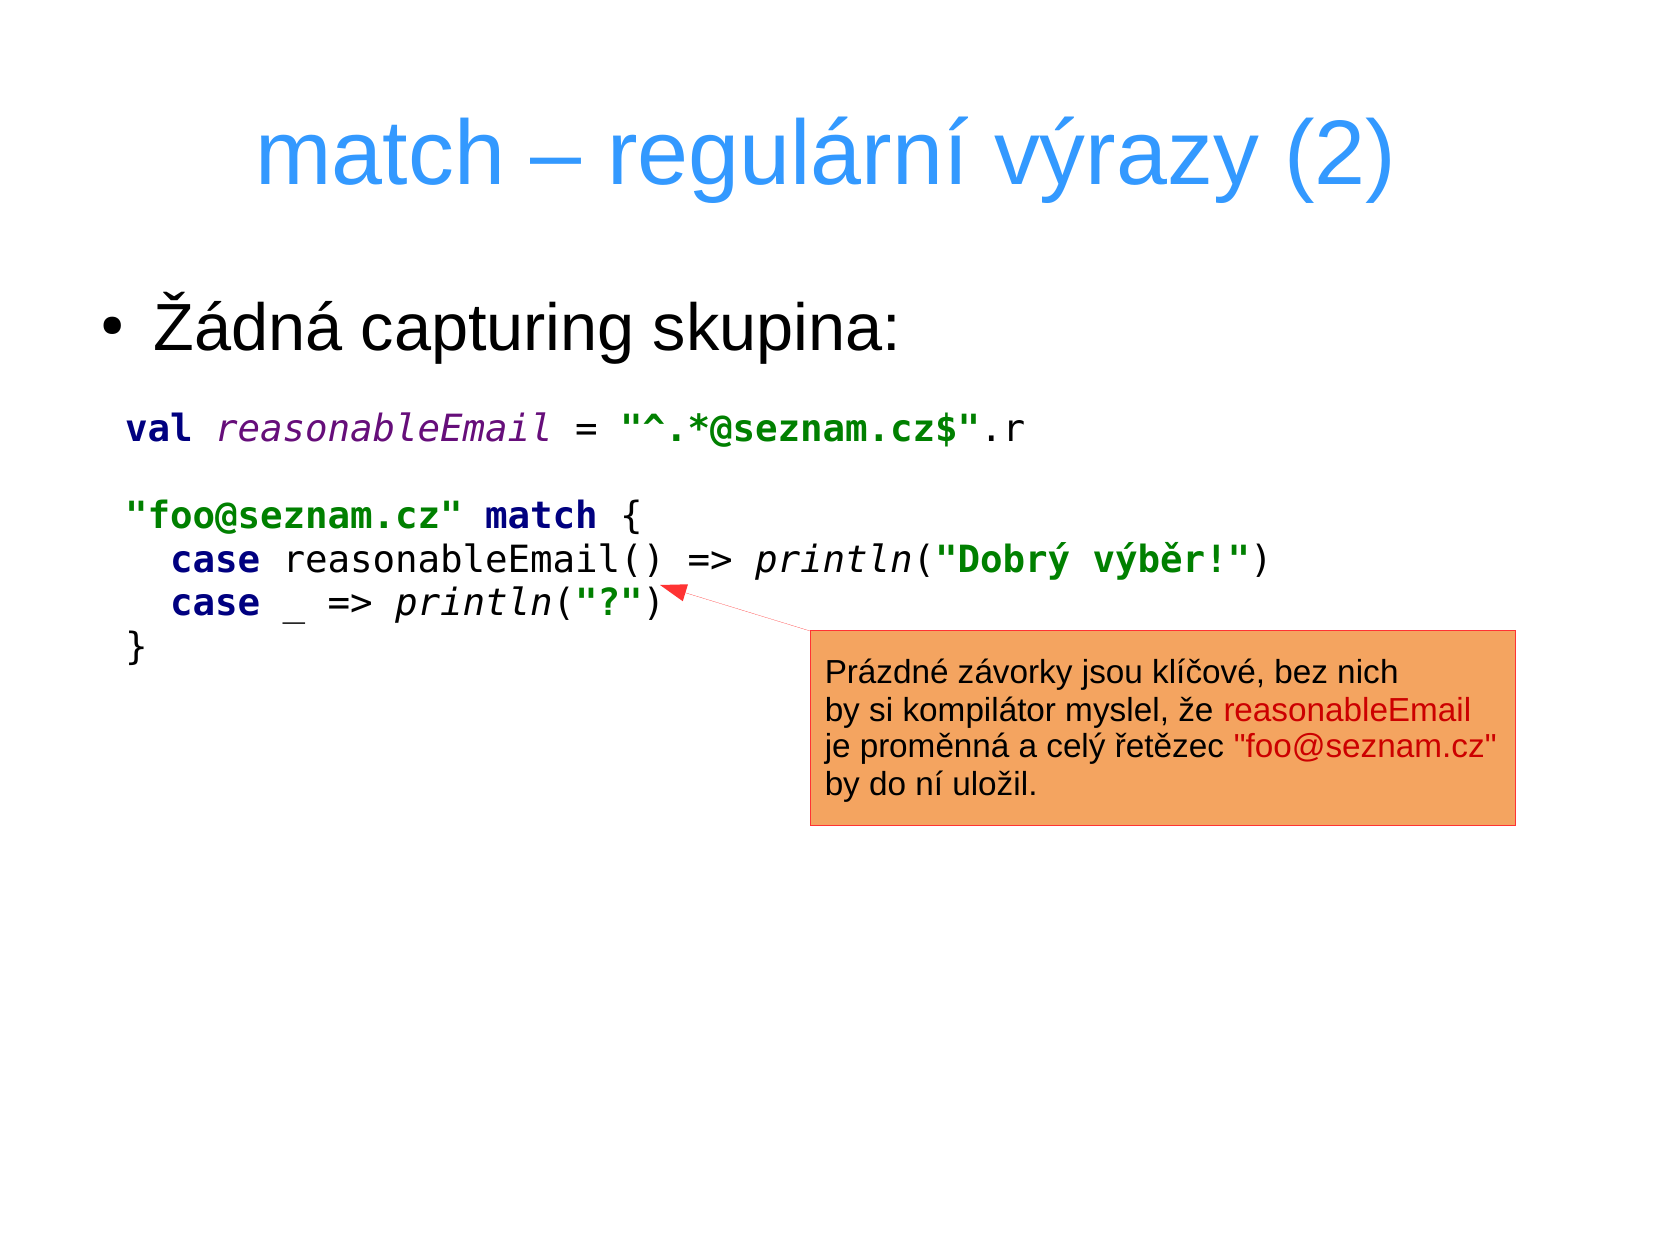

# match – regulární výrazy (2)
Žádná capturing skupina:
val reasonableEmail = "^.*@seznam.cz$".r
"foo@seznam.cz" match {
 case reasonableEmail() => println("Dobrý výběr!")
 case _ => println("?")
}
Prázdné závorky jsou klíčové, bez nich
by si kompilátor myslel, že reasonableEmail
je proměnná a celý řetězec "foo@seznam.cz"
by do ní uložil.